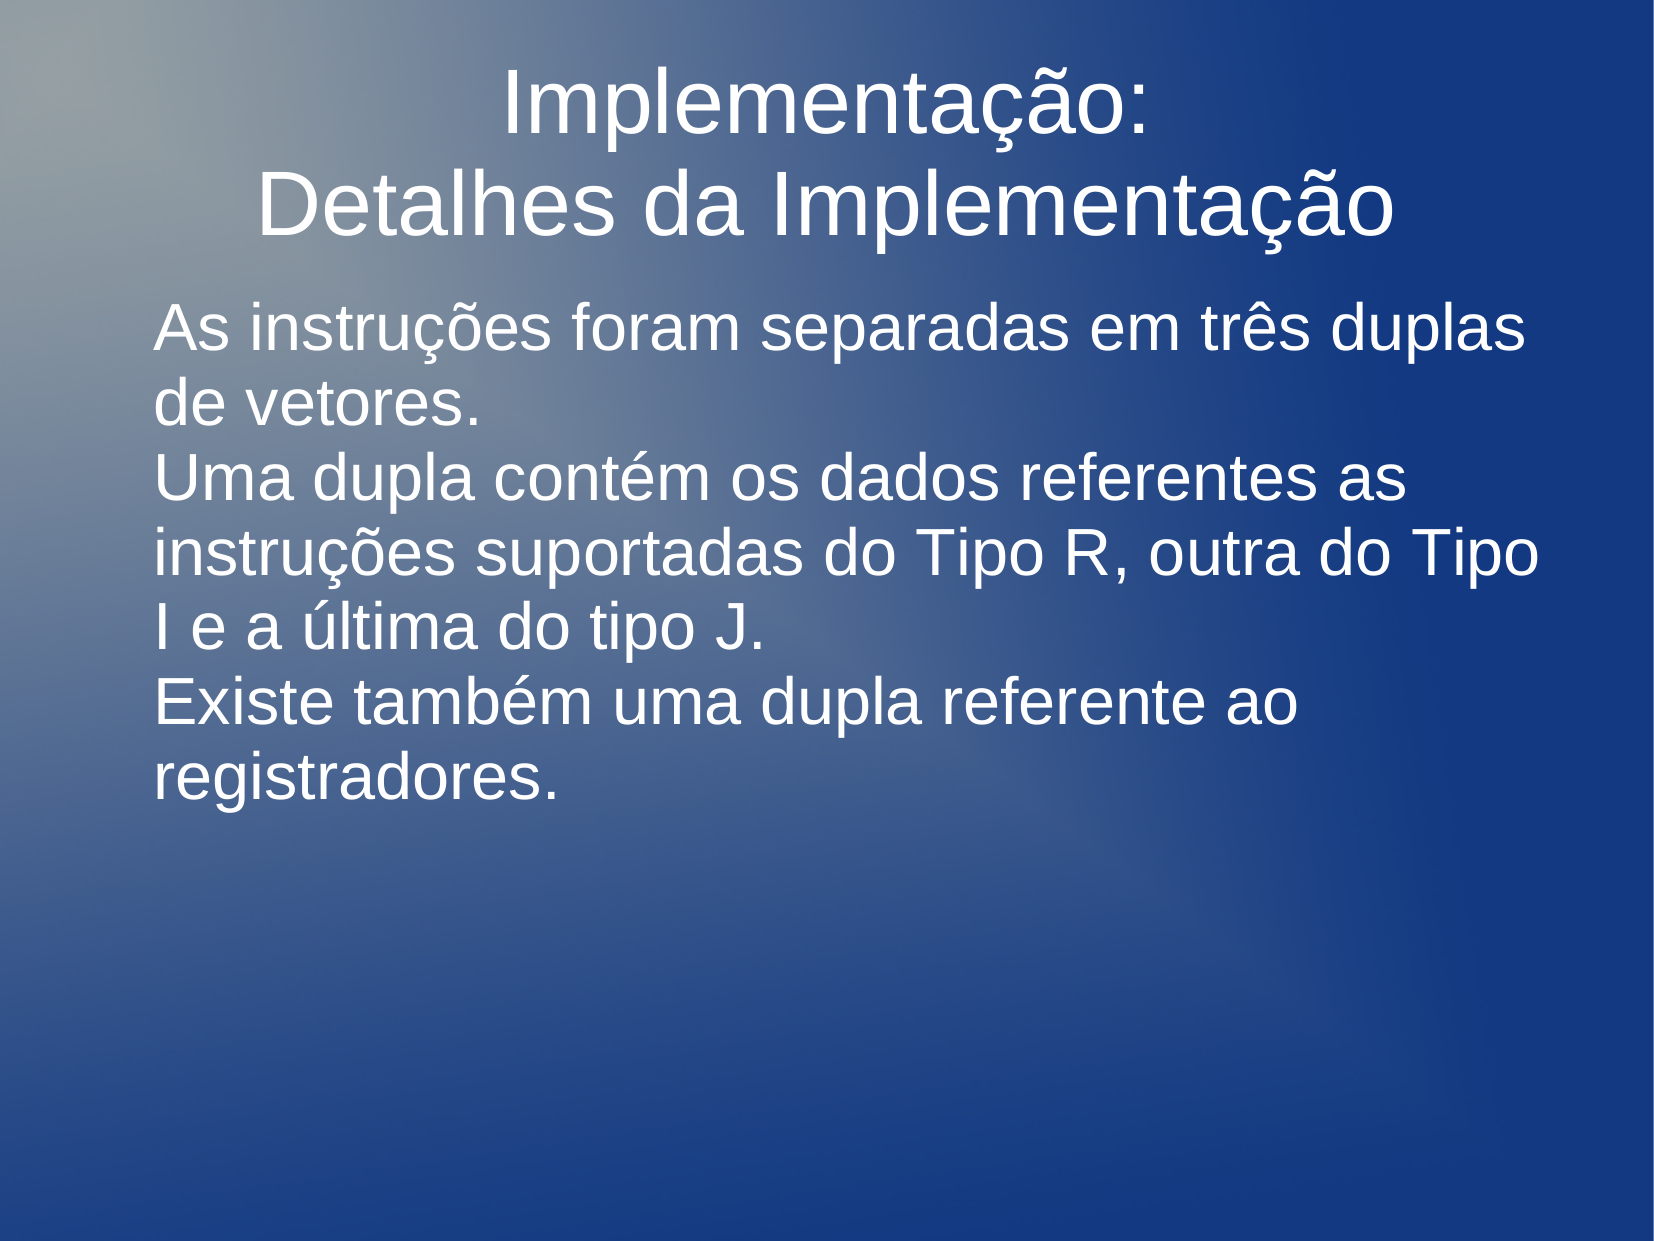

# Implementação: Detalhes da Implementação
As instruções foram separadas em três duplas de vetores.
Uma dupla contém os dados referentes as instruções suportadas do Tipo R, outra do Tipo I e a última do tipo J.
Existe também uma dupla referente ao registradores.